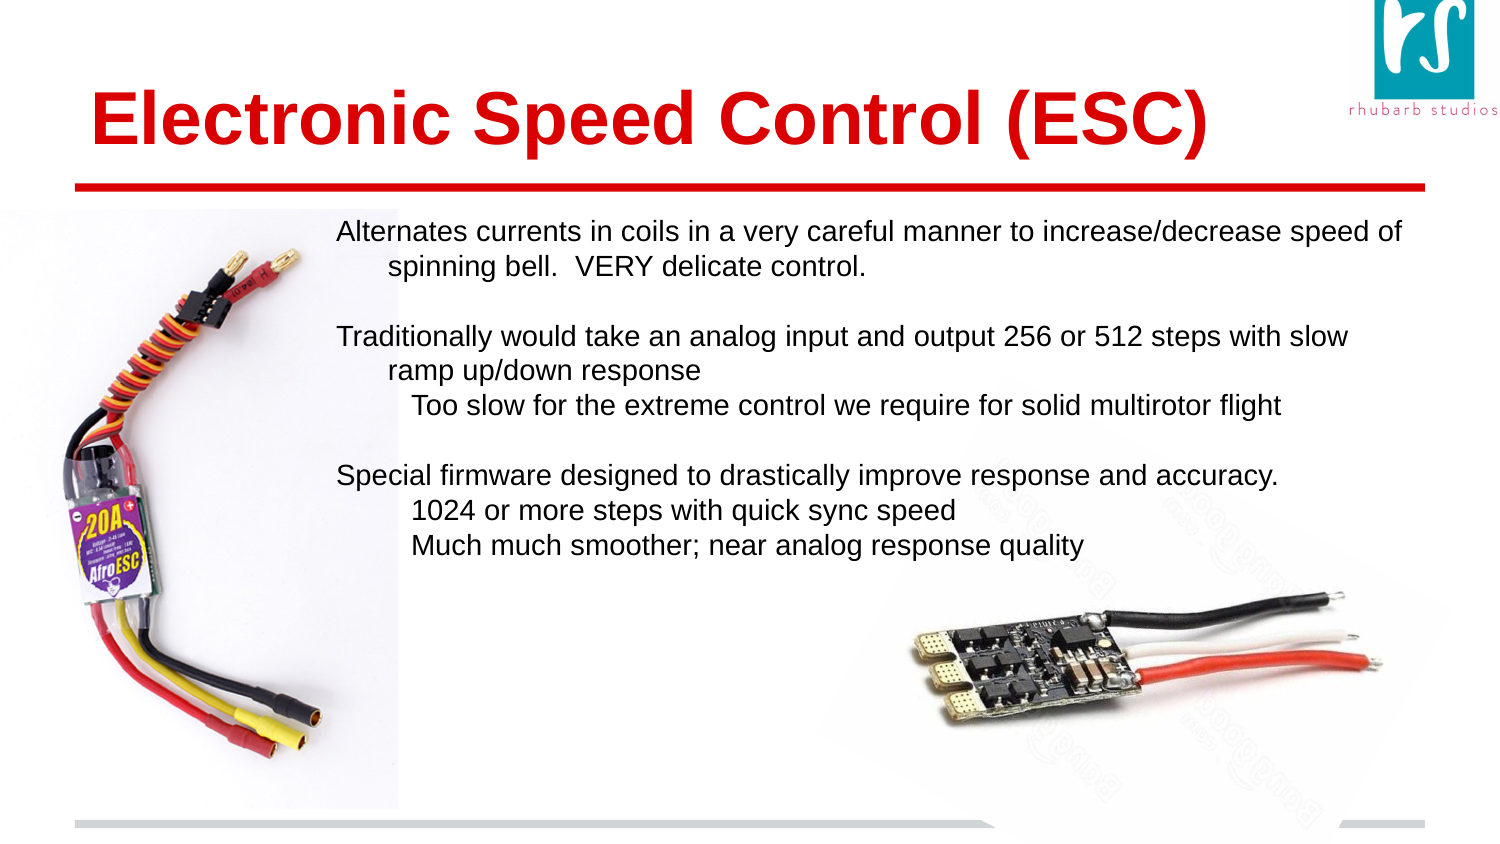

# Electronic Speed Control (ESC)
Alternates currents in coils in a very careful manner to increase/decrease speed of spinning bell. VERY delicate control.
Traditionally would take an analog input and output 256 or 512 steps with slow ramp up/down response
Too slow for the extreme control we require for solid multirotor flight
Special firmware designed to drastically improve response and accuracy.
1024 or more steps with quick sync speed
Much much smoother; near analog response quality